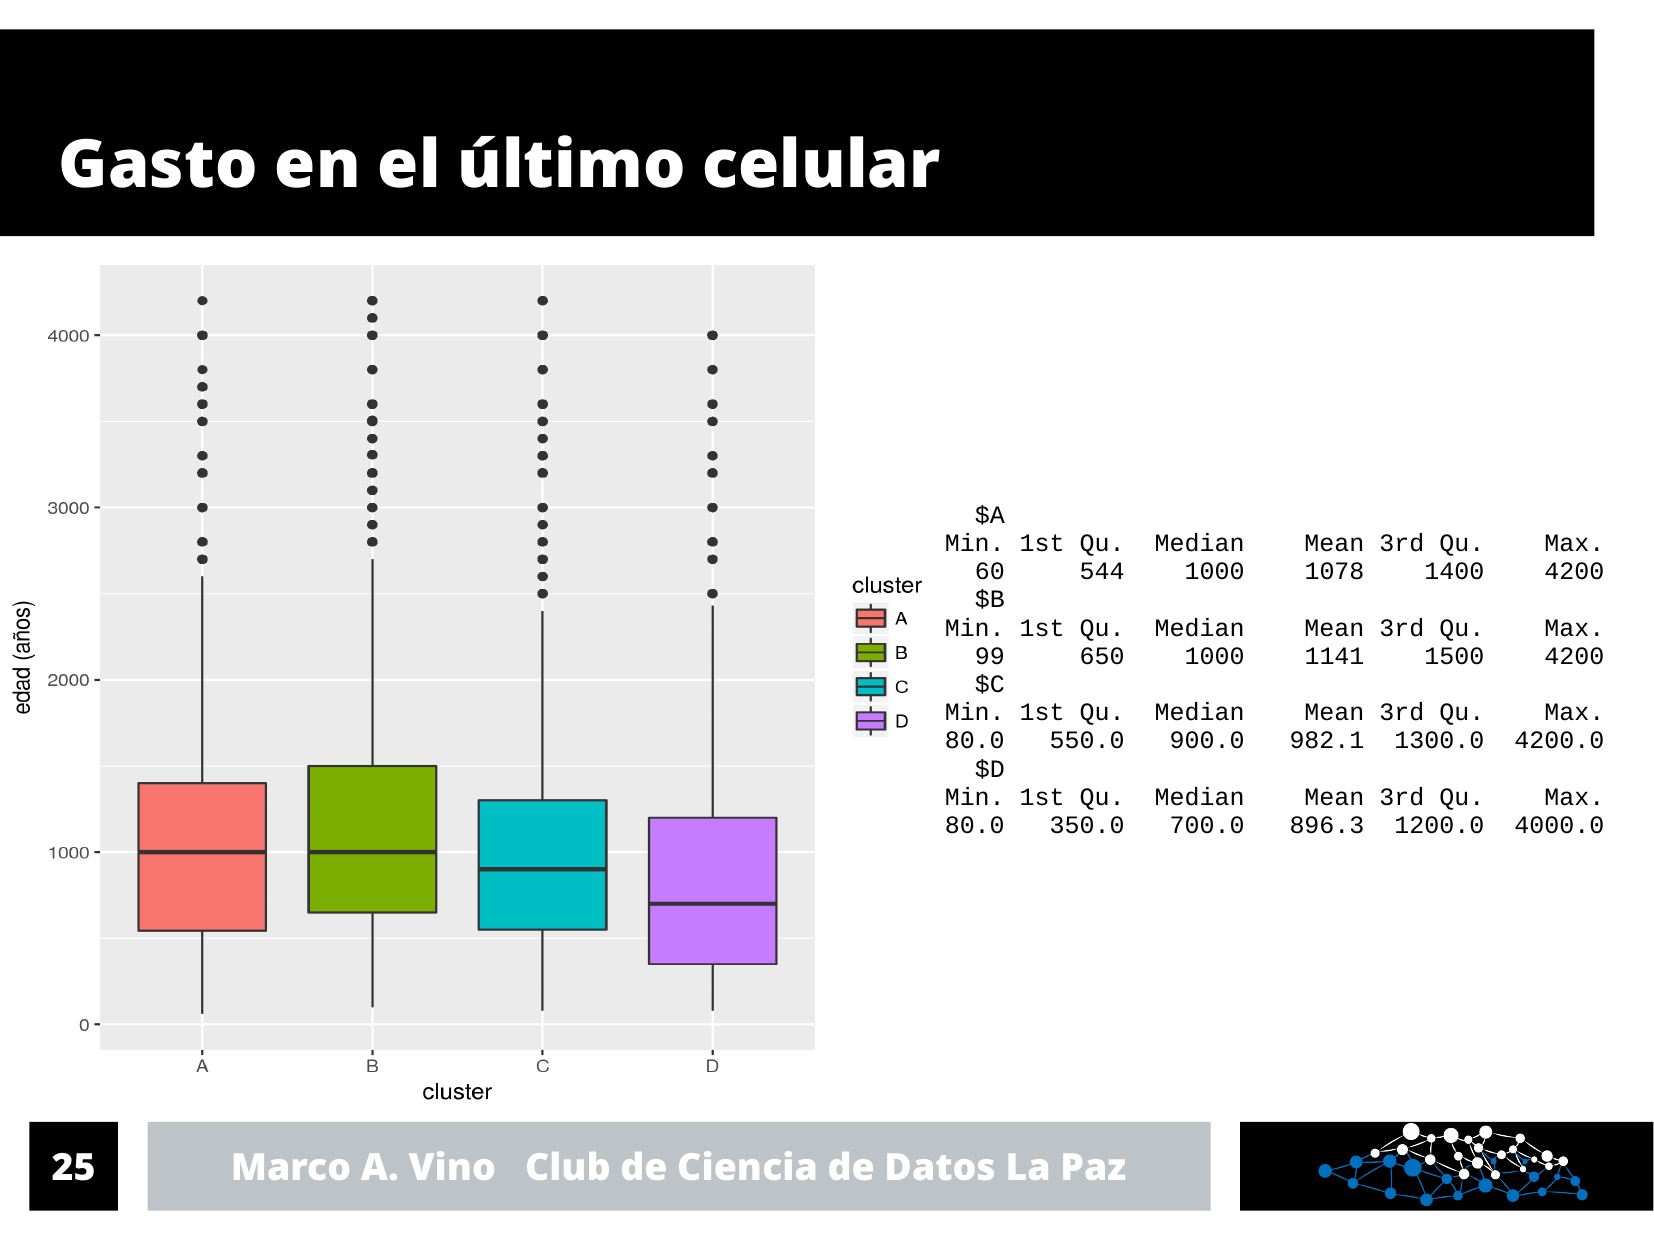

# Gasto en el último celular
	$A
 Min. 1st Qu. Median Mean 3rd Qu. Max.
 60 544 1000 1078 1400 4200
	$B
 Min. 1st Qu. Median Mean 3rd Qu. Max.
 99 650 1000 1141 1500 4200
	$C
 Min. 1st Qu. Median Mean 3rd Qu. Max.
 80.0 550.0 900.0 982.1 1300.0 4200.0
	$D
 Min. 1st Qu. Median Mean 3rd Qu. Max.
 80.0 350.0 700.0 896.3 1200.0 4000.0
25